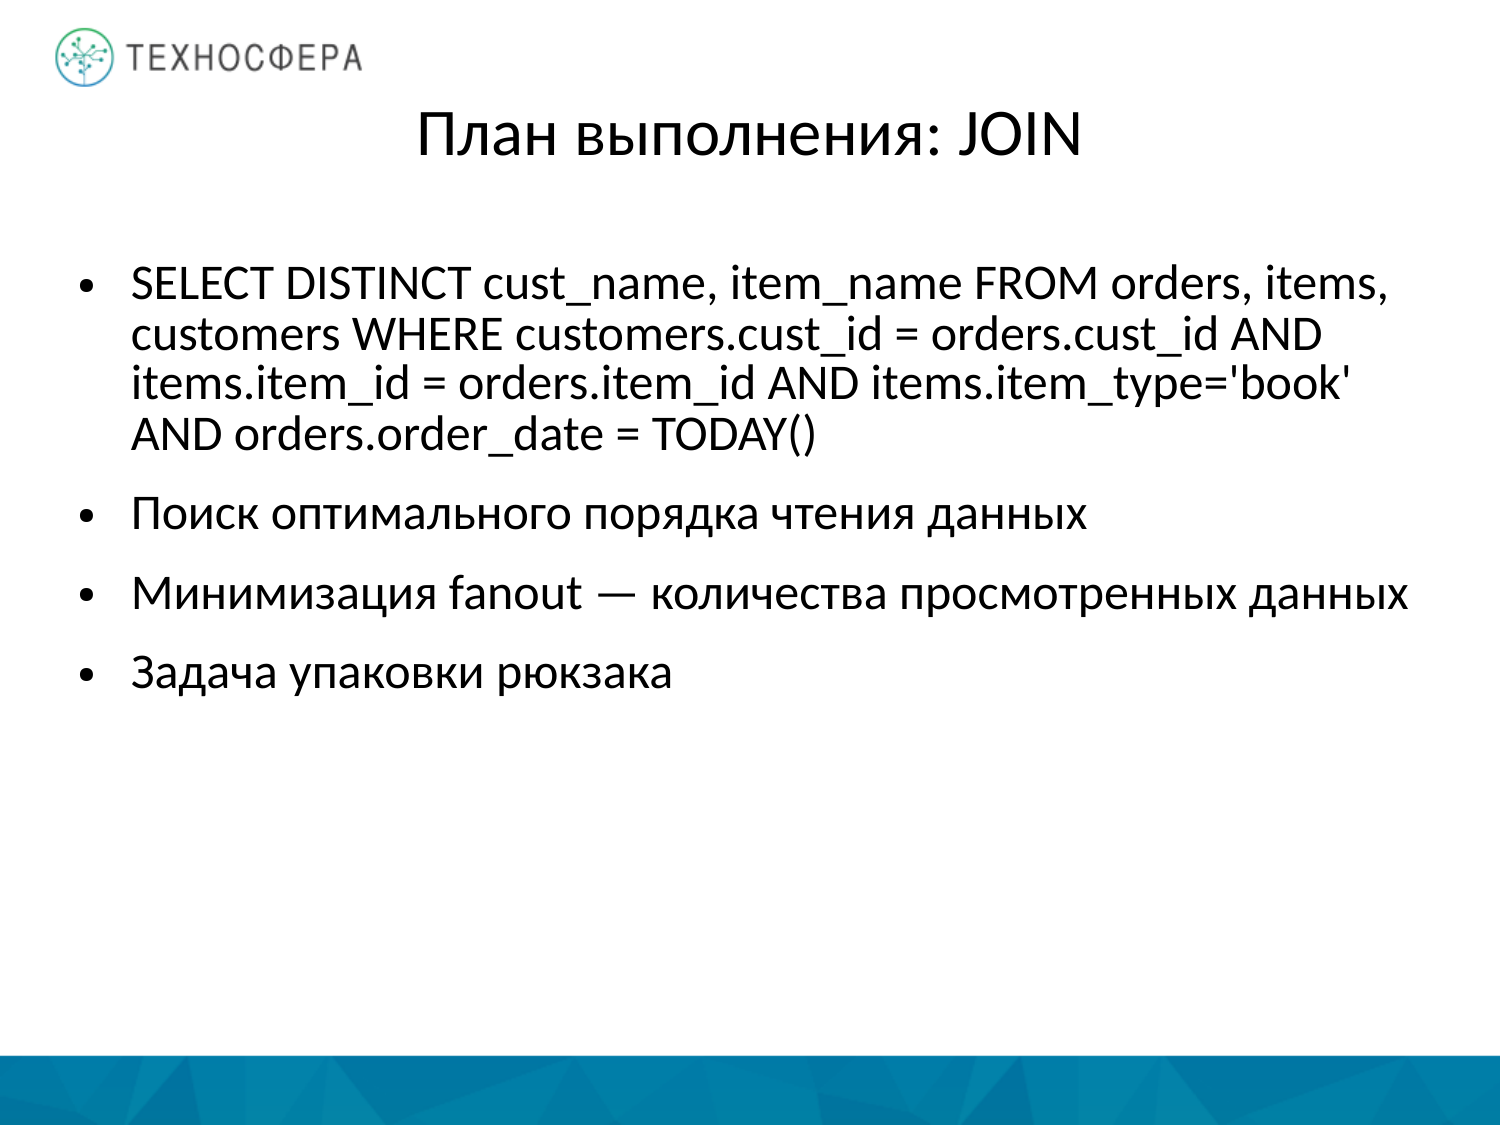

# План выполнения: JOIN
SELECT DISTINCT cust_name, item_name FROM orders, items, customers WHERE customers.cust_id = orders.cust_id AND items.item_id = orders.item_id AND items.item_type='book' AND orders.order_date = TODAY()
Поиск оптимального порядка чтения данных
Минимизация fanout — количества просмотренных данных
Задача упаковки рюкзака